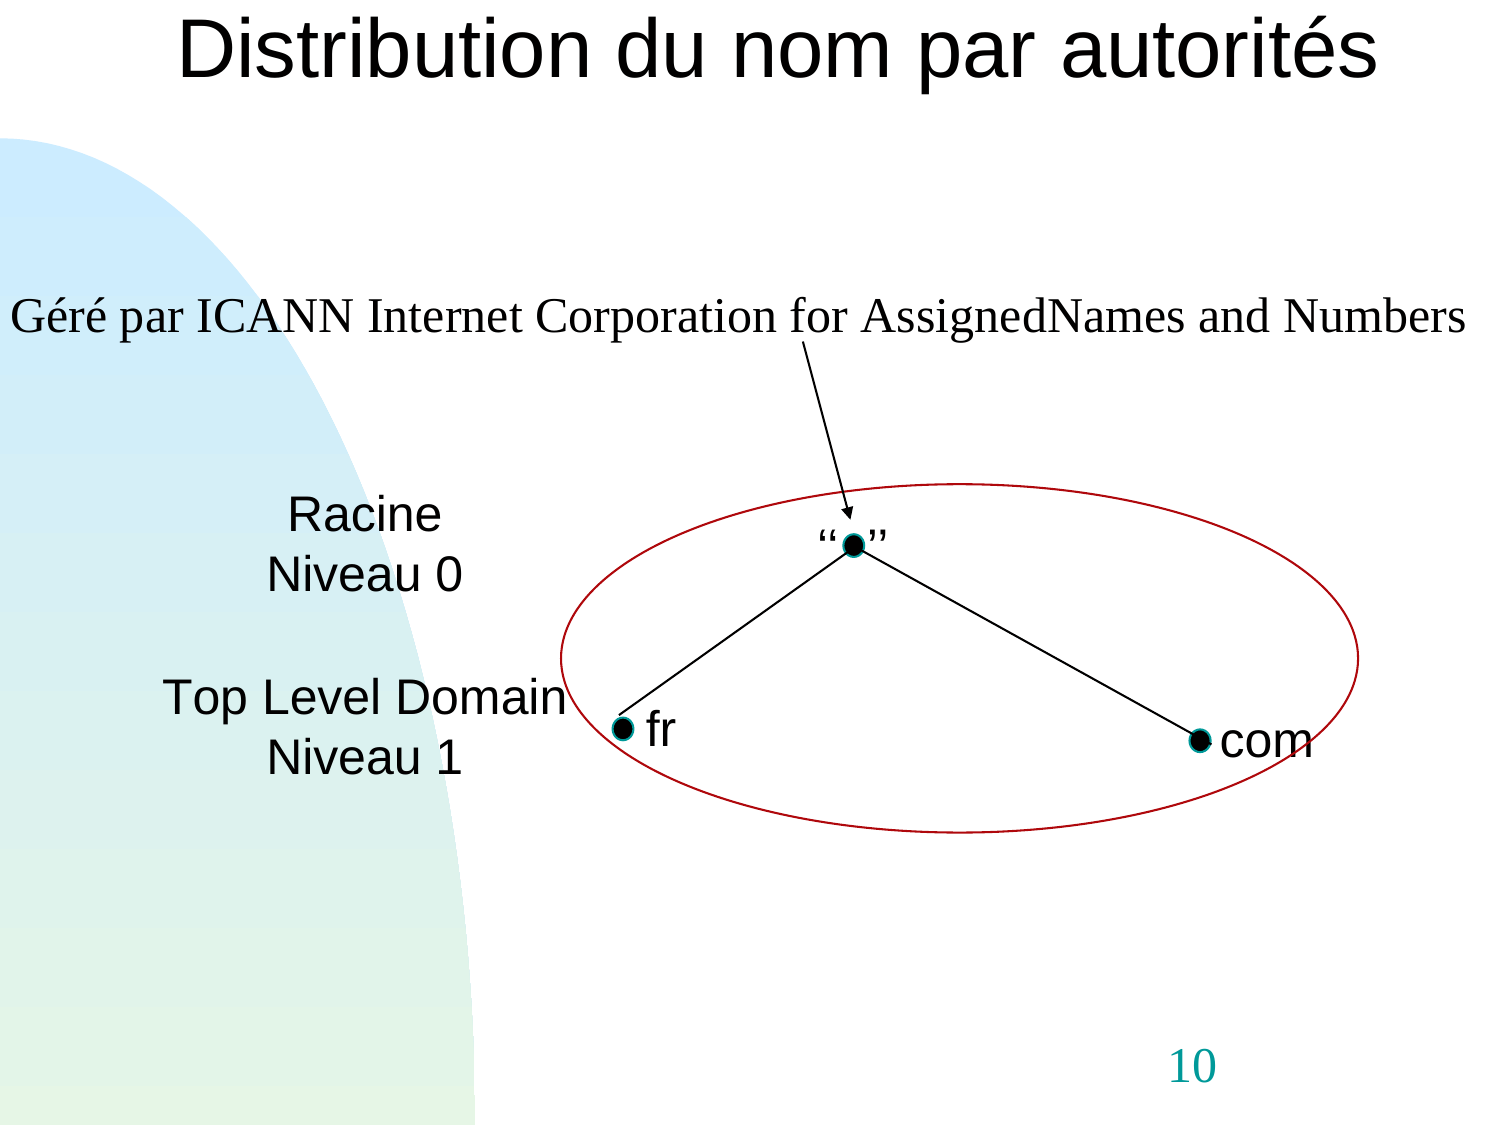

Distribution du nom par autorités
Géré par ICANN Internet Corporation for AssignedNames and Numbers
Racine
Niveau 0
‘‘ ’’
Top Level Domain
Niveau 1
fr
com
10